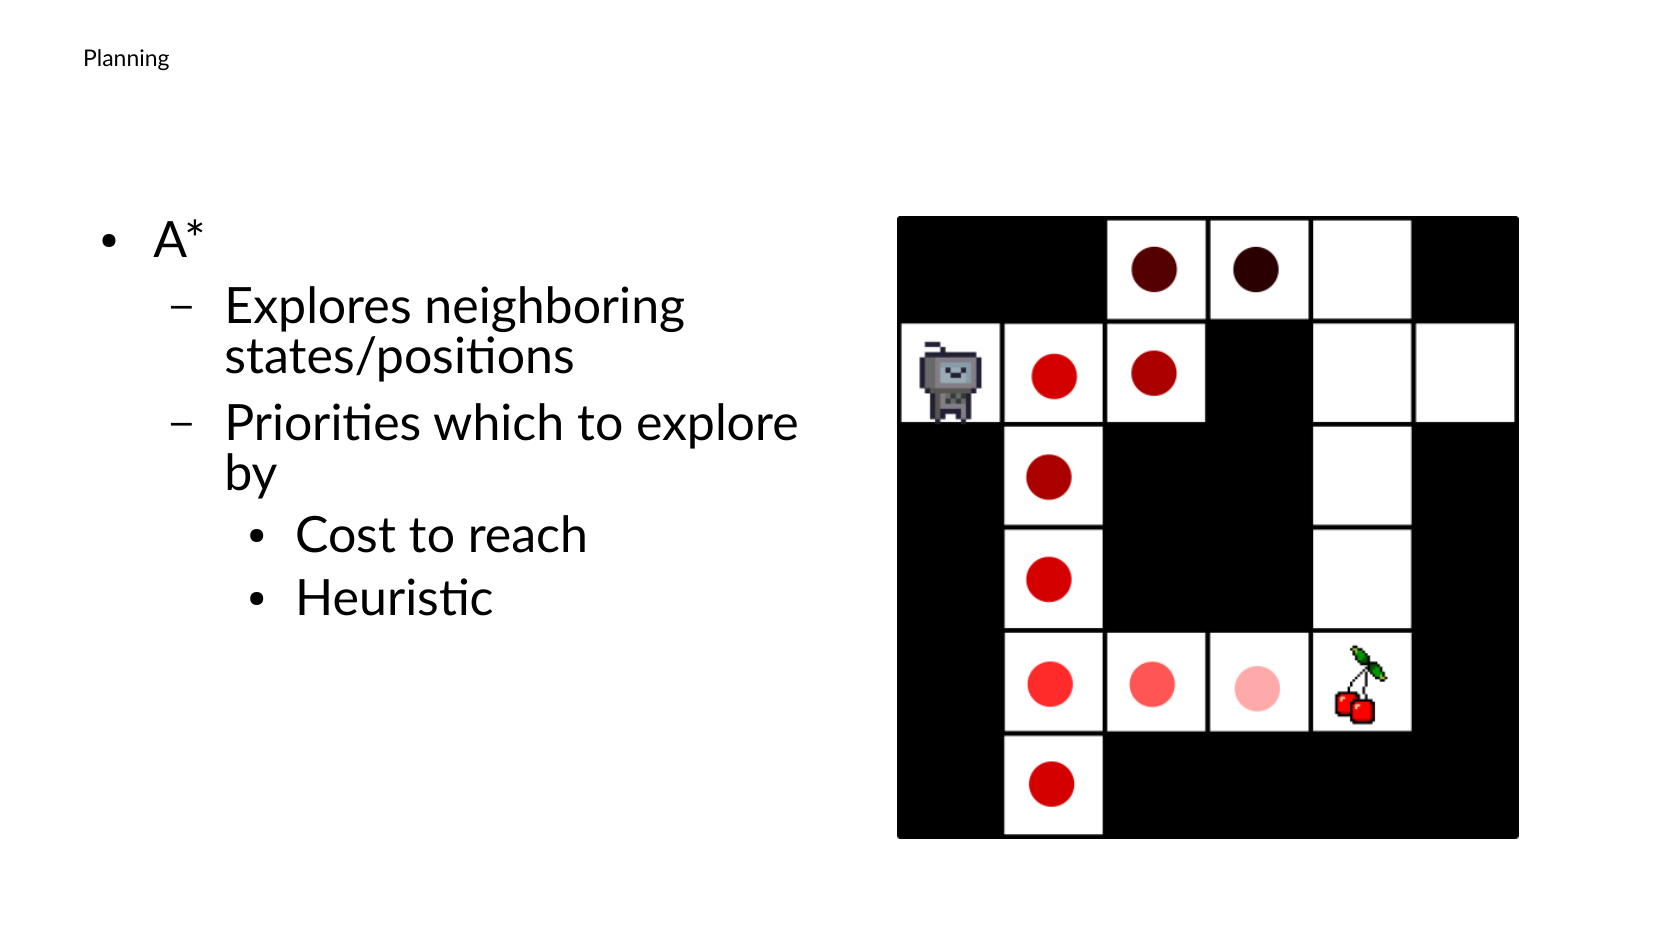

# Planning
A*
Explores neighboring states/positions
Priorities which to explore by
Cost to reach
Heuristic